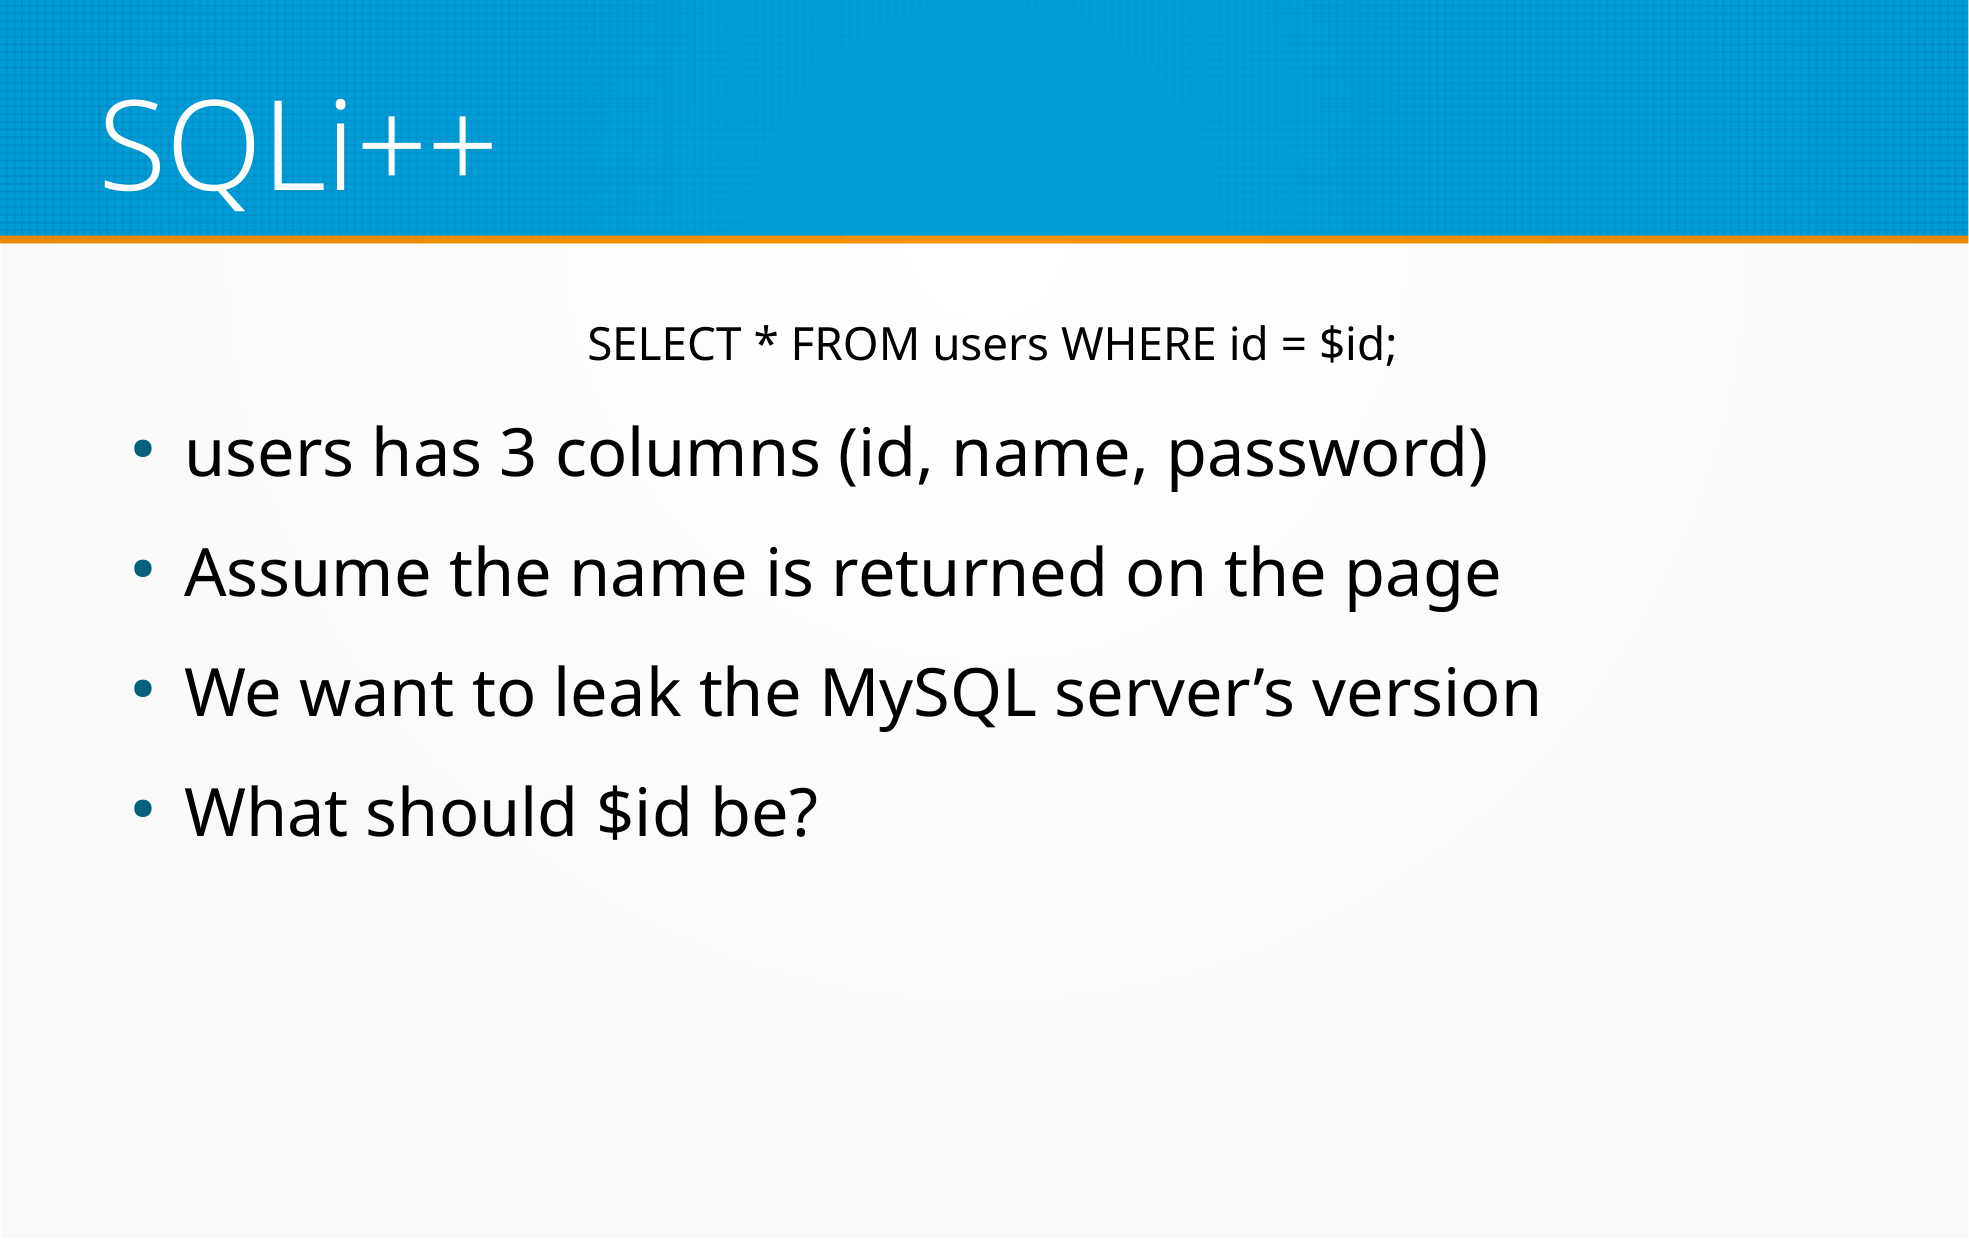

# SQLi++
SELECT * FROM users WHERE id = $id;
users has 3 columns (id, name, password)
Assume the name is returned on the page
We want to leak the MySQL server’s version
What should $id be?